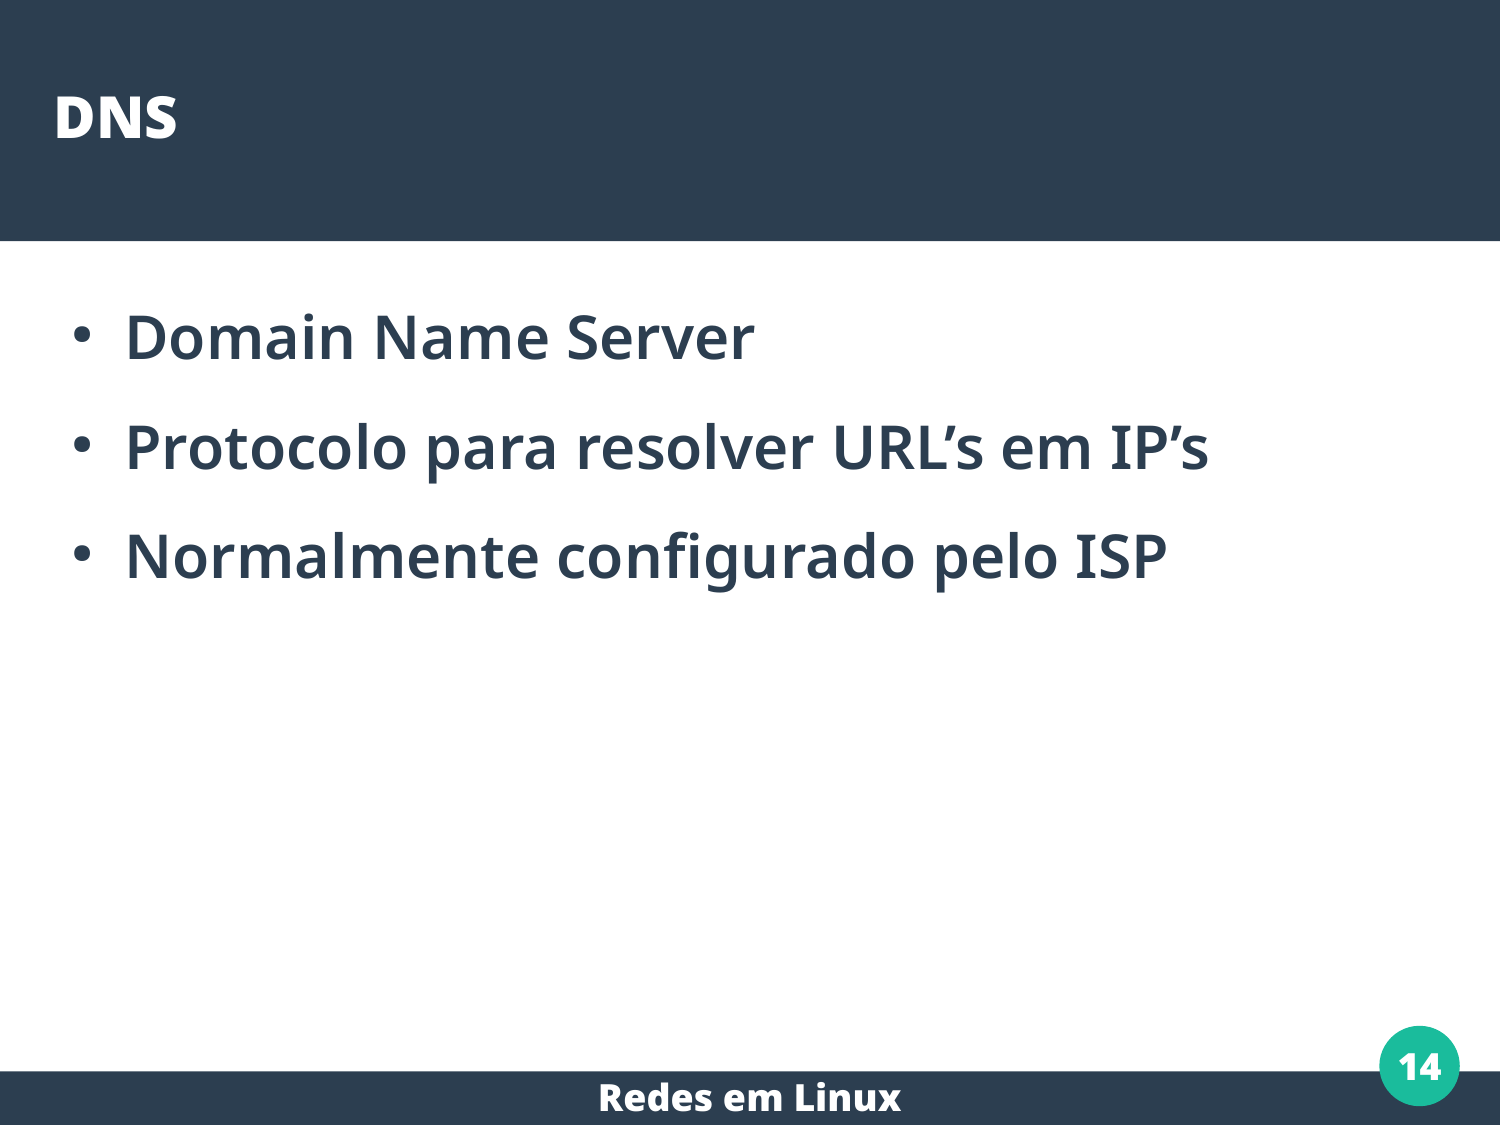

# DNS
Domain Name Server
Protocolo para resolver URL’s em IP’s
Normalmente configurado pelo ISP
14
Redes em Linux